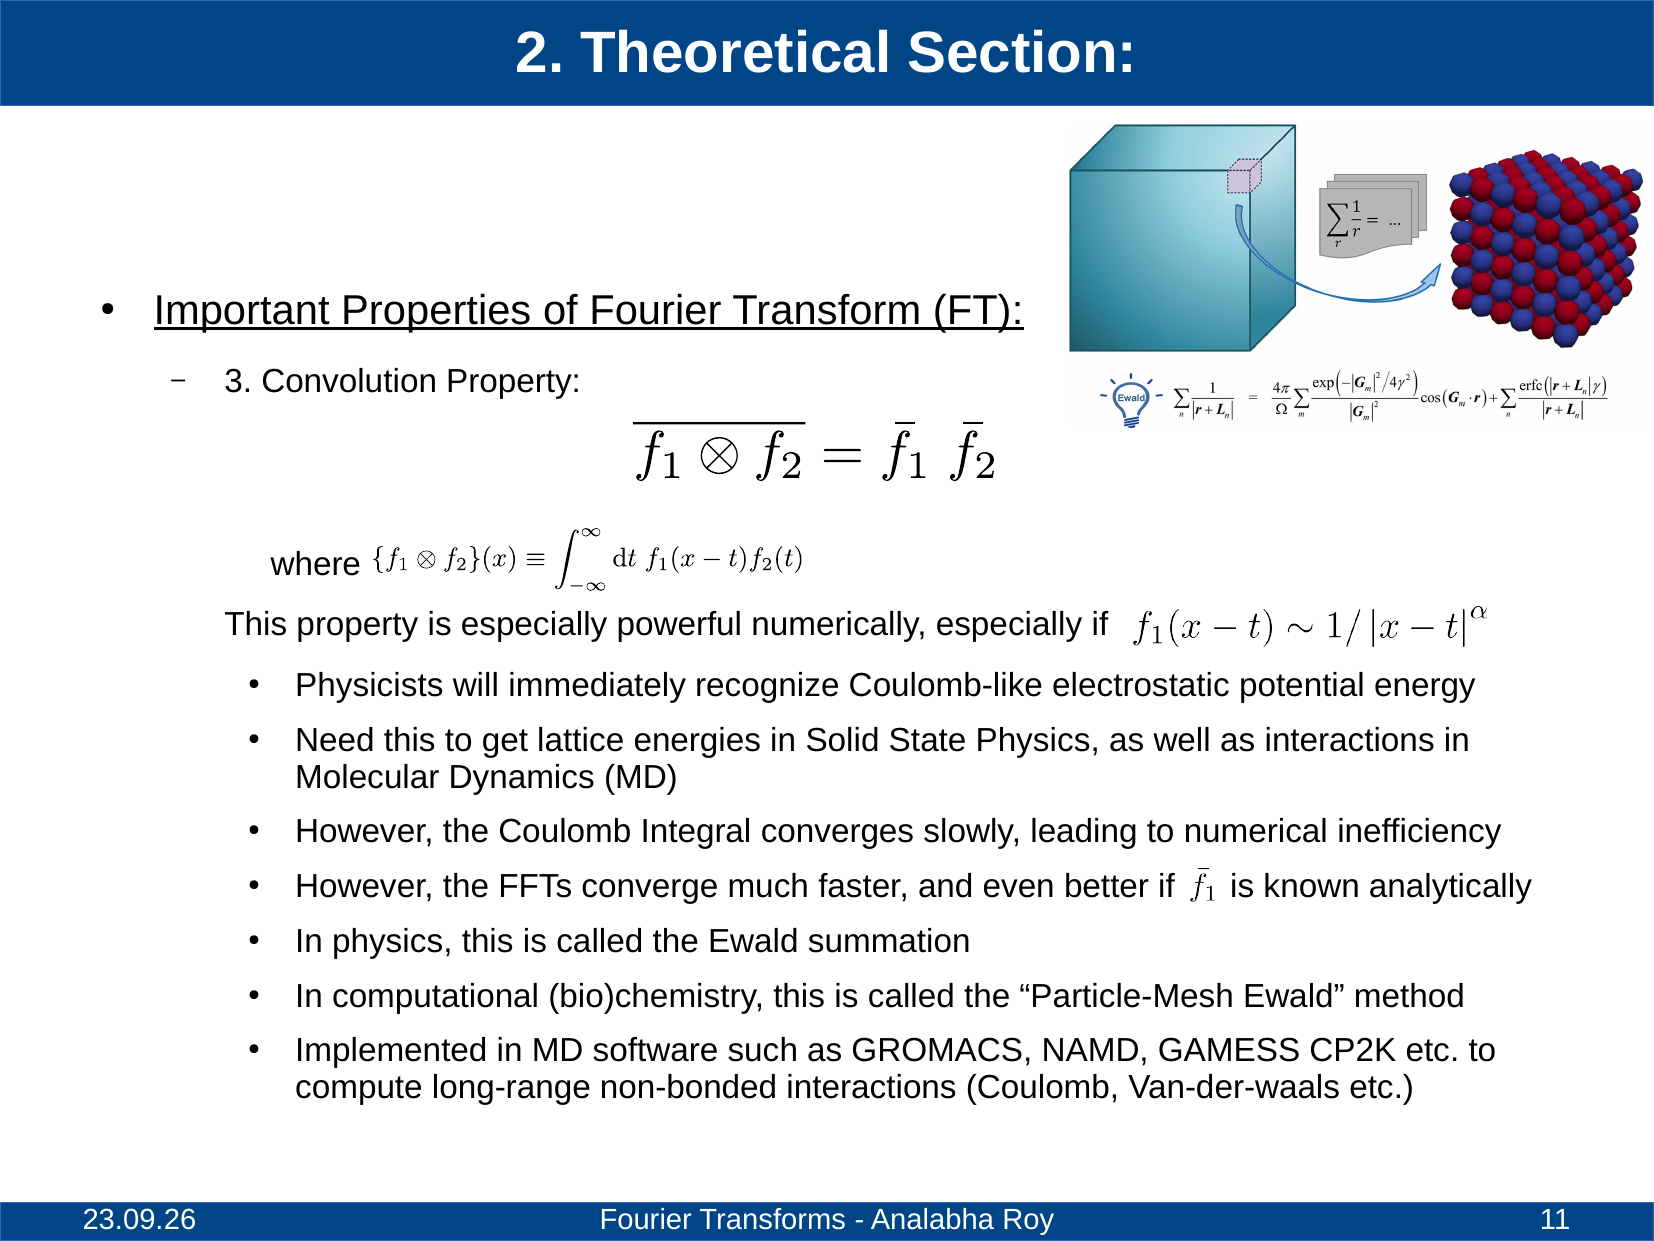

# 2. Theoretical Section:
Important Properties of Fourier Transform (FT):
3. Convolution Property:
 where
This property is especially powerful numerically, especially if
Physicists will immediately recognize Coulomb-like electrostatic potential energy
Need this to get lattice energies in Solid State Physics, as well as interactions in Molecular Dynamics (MD)
However, the Coulomb Integral converges slowly, leading to numerical inefficiency
However, the FFTs converge much faster, and even better if is known analytically
In physics, this is called the Ewald summation
In computational (bio)chemistry, this is called the “Particle-Mesh Ewald” method
Implemented in MD software such as GROMACS, NAMD, GAMESS CP2K etc. to compute long-range non-bonded interactions (Coulomb, Van-der-waals etc.)
Your name here (insert->page number)
11